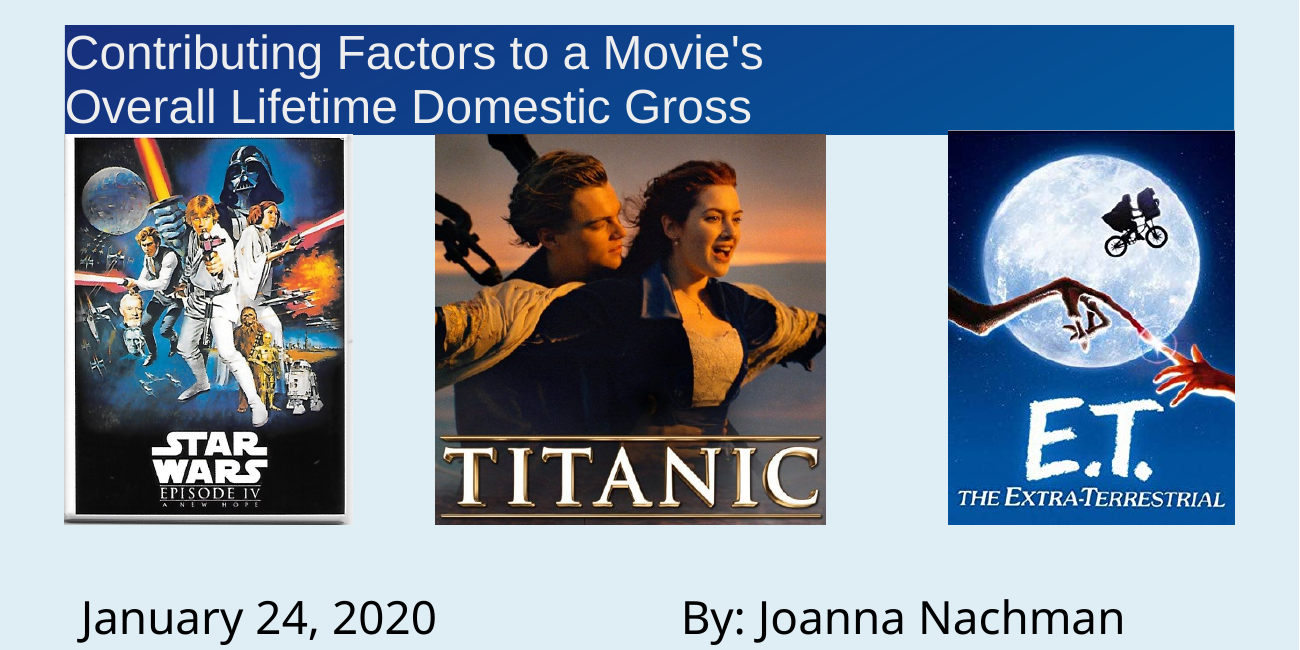

# Contributing Factors to a Movie's Overall Lifetime Domestic Gross
January 24, 2020				By: Joanna Nachman